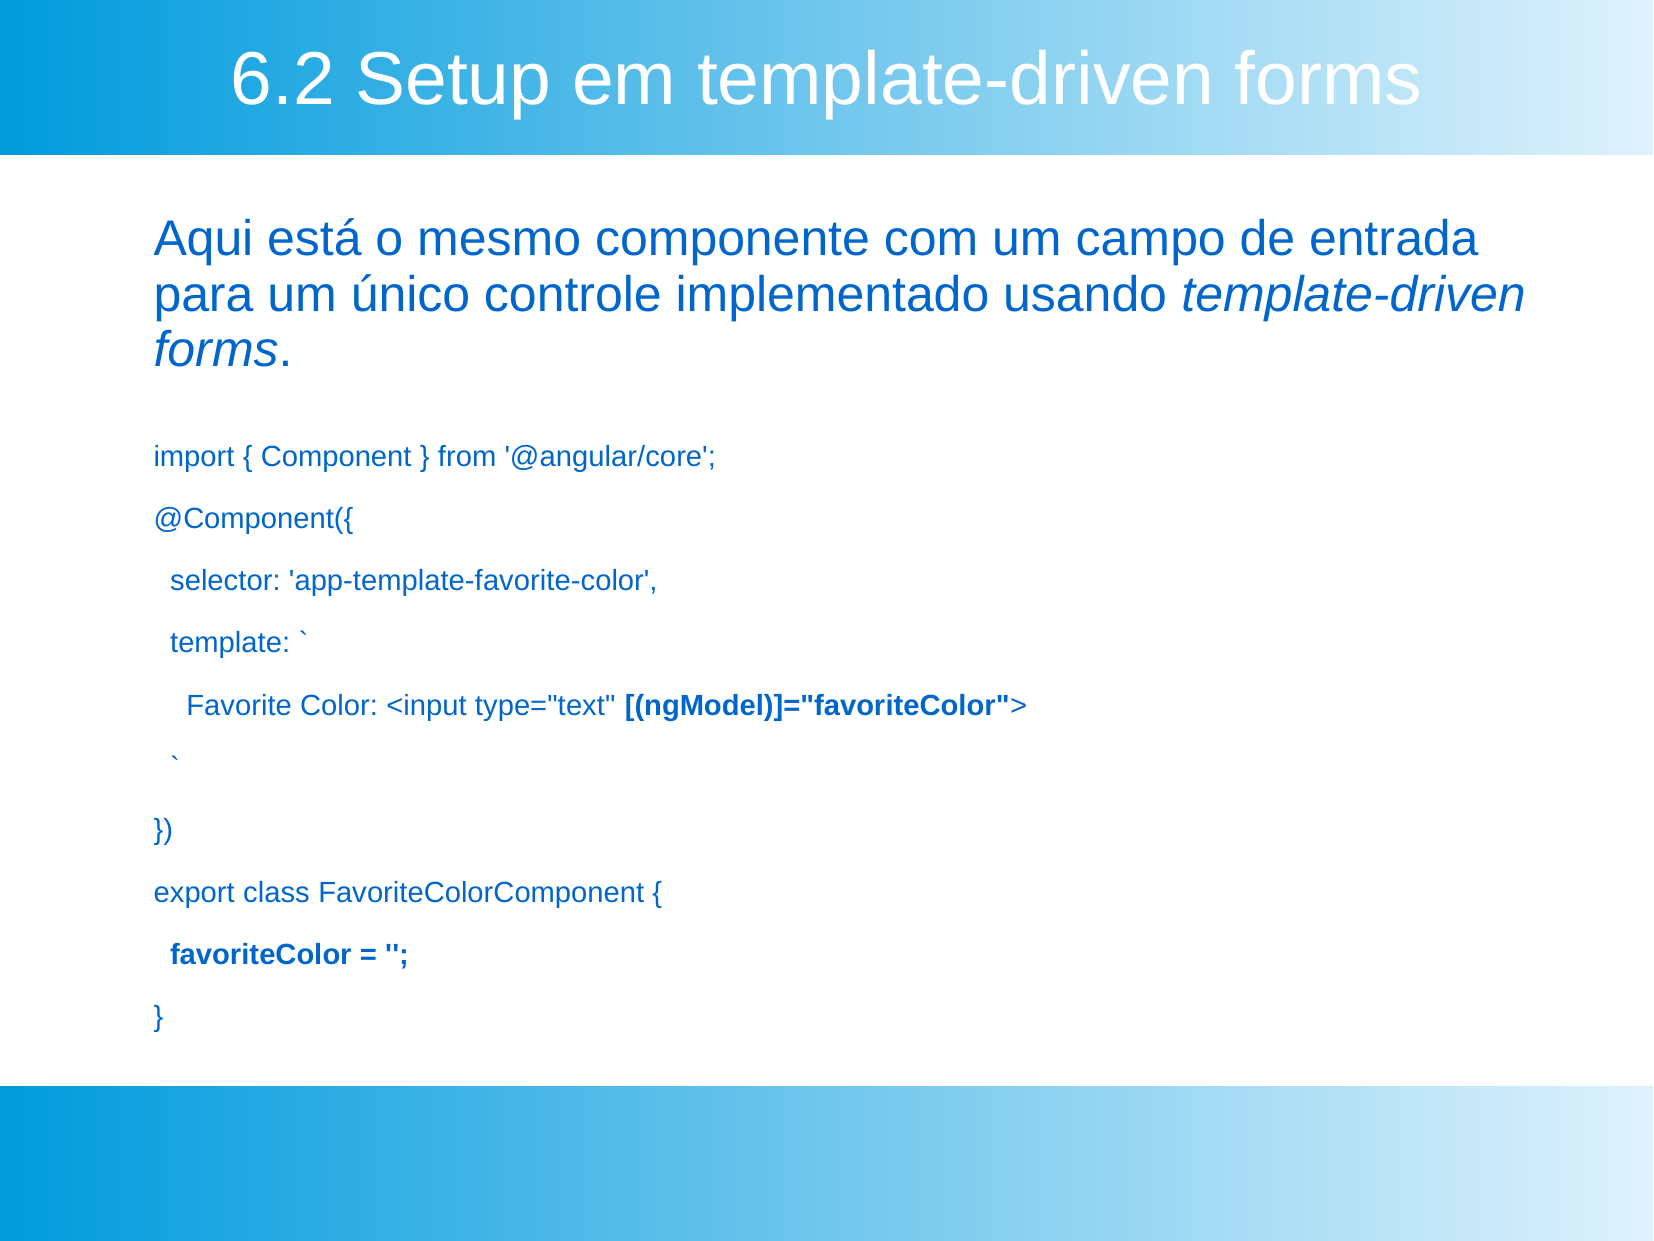

# 6.2 Setup em template-driven forms
Aqui está o mesmo componente com um campo de entrada para um único controle implementado usando template-driven forms.
import { Component } from '@angular/core';
@Component({
 selector: 'app-template-favorite-color',
 template: `
 Favorite Color: <input type="text" [(ngModel)]="favoriteColor">
 `
})
export class FavoriteColorComponent {
 favoriteColor = '';
}